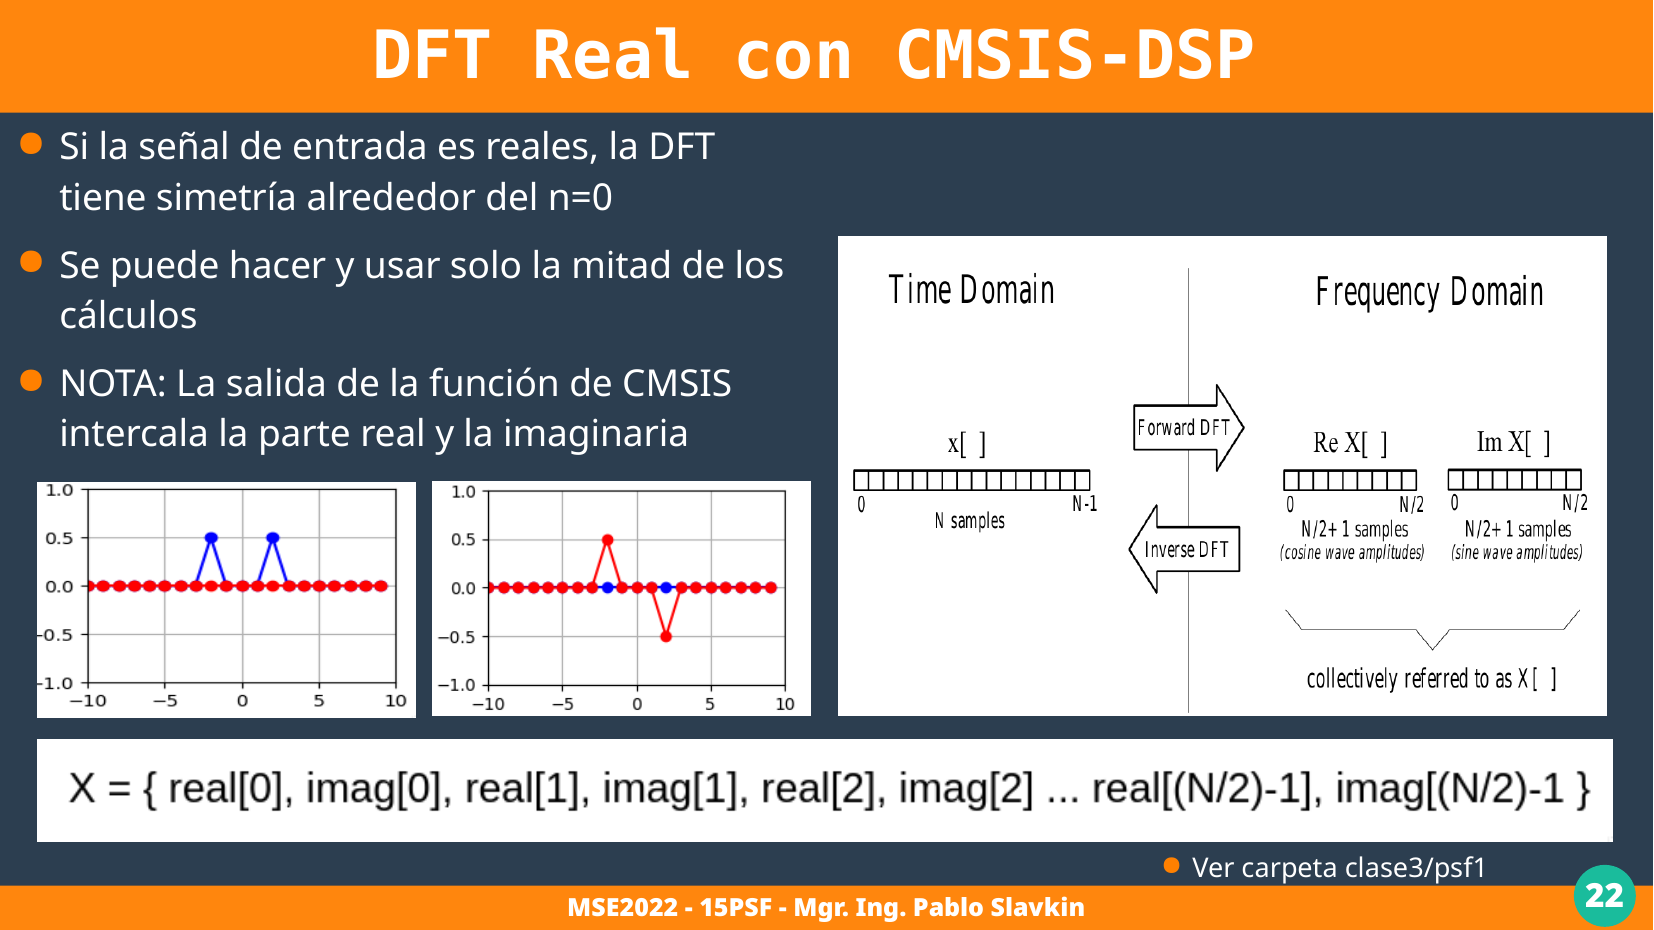

DFT Real con CMSIS-DSP
# Si la señal de entrada es reales, la DFT tiene simetría alrededor del n=0
Se puede hacer y usar solo la mitad de los cálculos
NOTA: La salida de la función de CMSIS intercala la parte real y la imaginaria
Ver carpeta clase3/psf1
MSE2022 - 15PSF - Mgr. Ing. Pablo Slavkin